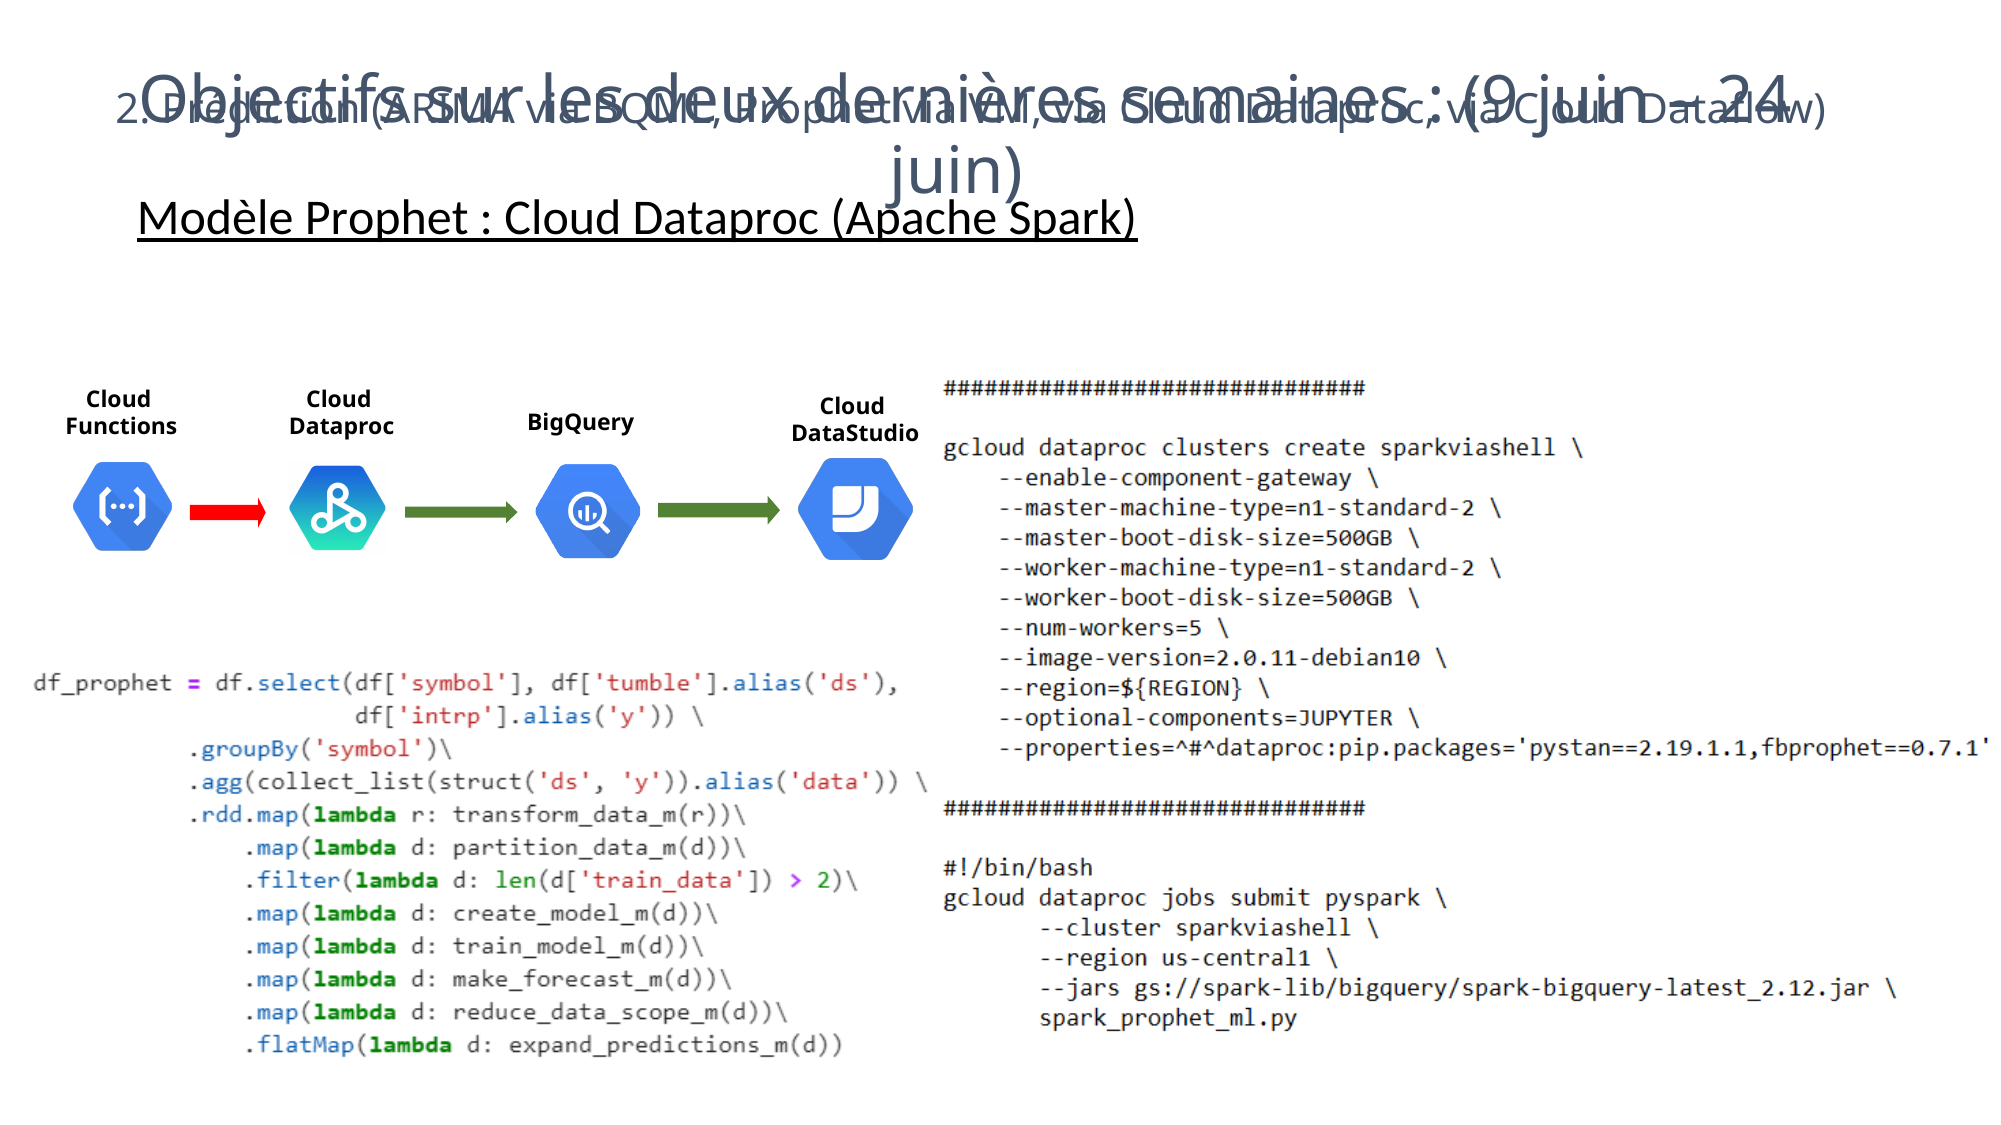

# Objectifs sur les deux dernières semaines : (9 juin – 24 juin)
2. Prédiction (ARIMA via BQML, Prophet via VM, via Cloud Dataproc, via Cloud Dataflow)
Modèle Prophet : Cloud Dataproc (Apache Spark)
Cloud
Functions
Cloud
Dataproc
Cloud
DataStudio
BigQuery